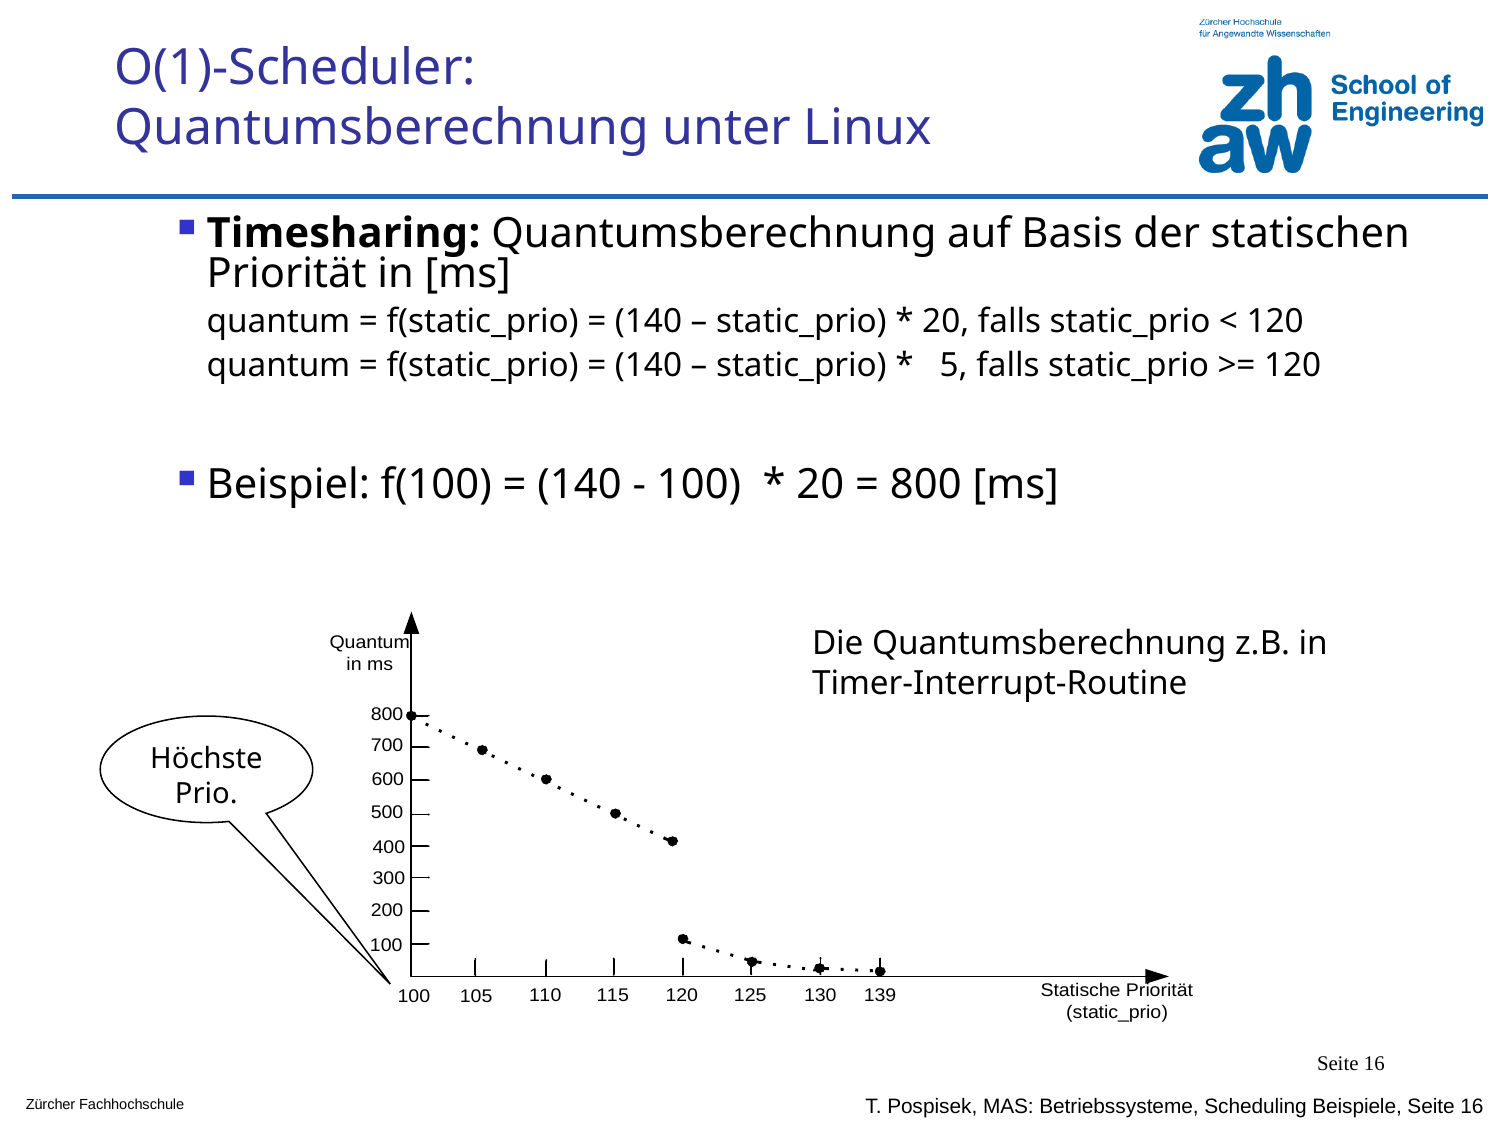

# O(1)-Scheduler: Quantumsberechnung unter Linux
Timesharing: Quantumsberechnung auf Basis der statischen Priorität in [ms]
	quantum = f(static_prio) = (140 – static_prio) * 20, falls static_prio < 120
	quantum = f(static_prio) = (140 – static_prio) * 5, falls static_prio >= 120
Beispiel: f(100) = (140 - 100) * 20 = 800 [ms]
Die Quantumsberechnung z.B. in Timer-Interrupt-Routine
Höchste Prio.
Seite